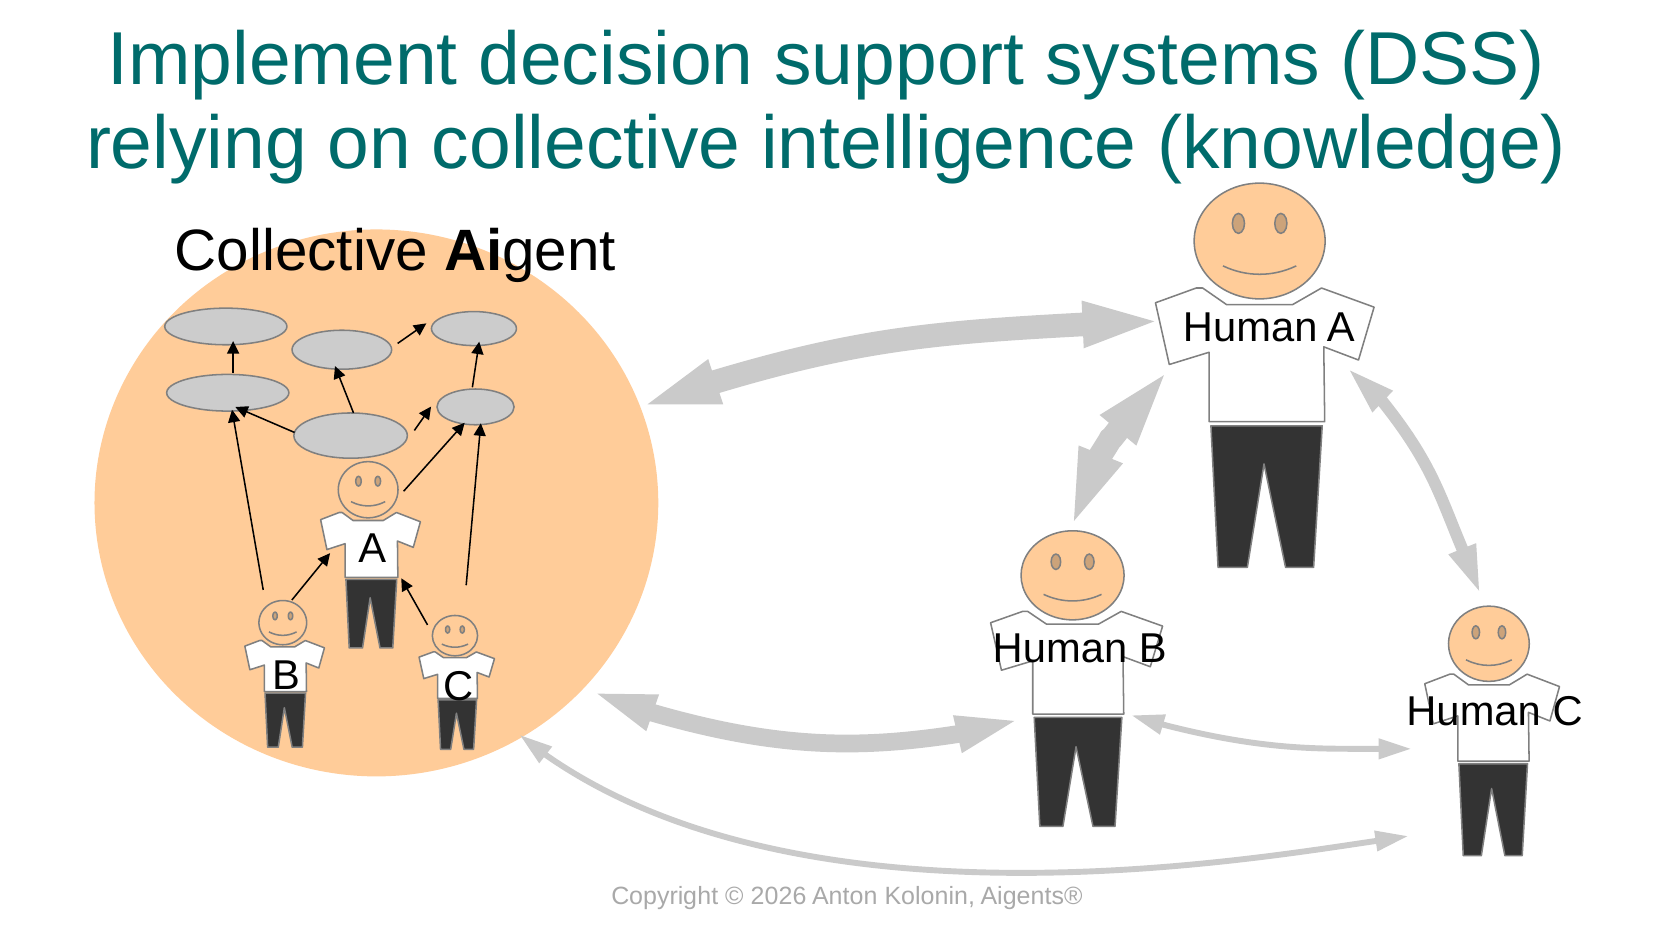

Implement decision support systems (DSS) relying on collective intelligence (knowledge)
Human A
Collective Aigent
A
Human B
B
Human С
С
Copyright © 2026 Anton Kolonin, Aigents®